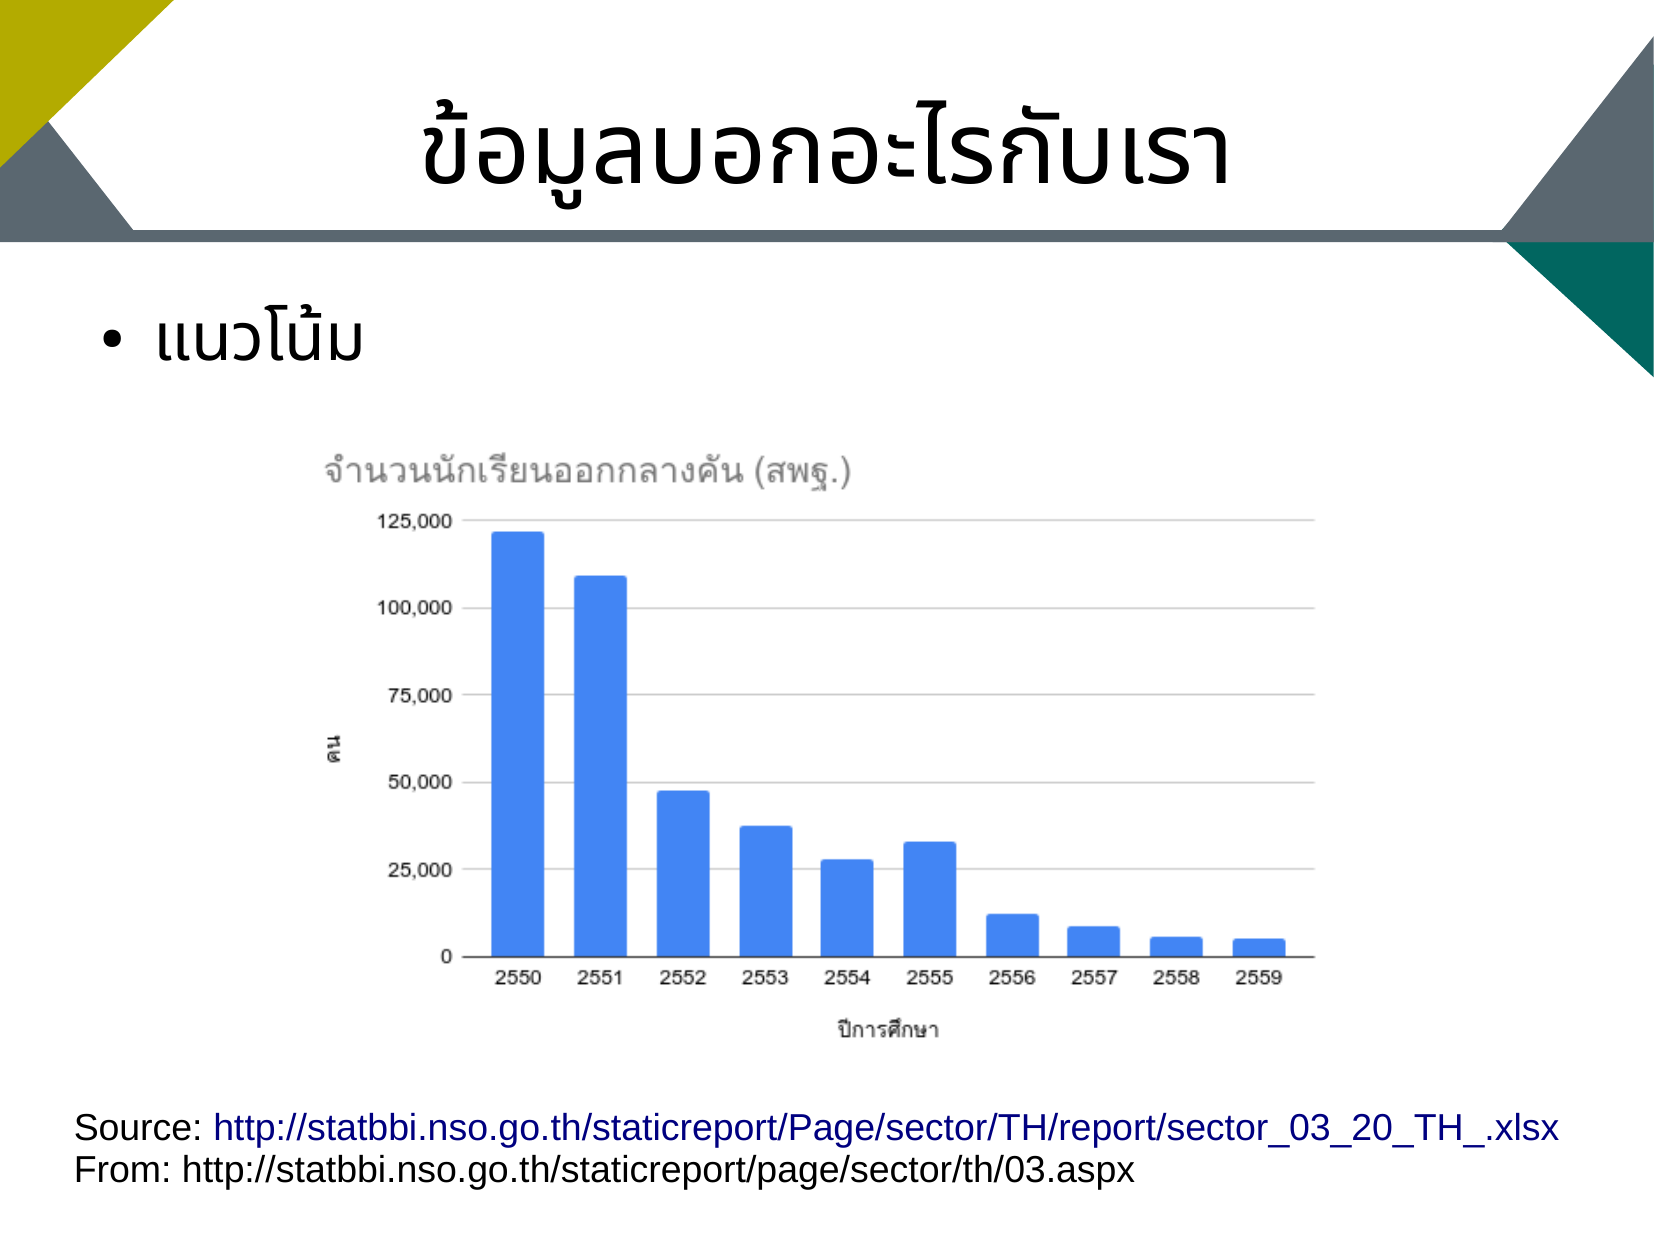

# ข้อมูลบอกอะไรกับเรา
แนวโน้ม
Source: http://statbbi.nso.go.th/staticreport/Page/sector/TH/report/sector_03_20_TH_.xlsx
From: http://statbbi.nso.go.th/staticreport/page/sector/th/03.aspx